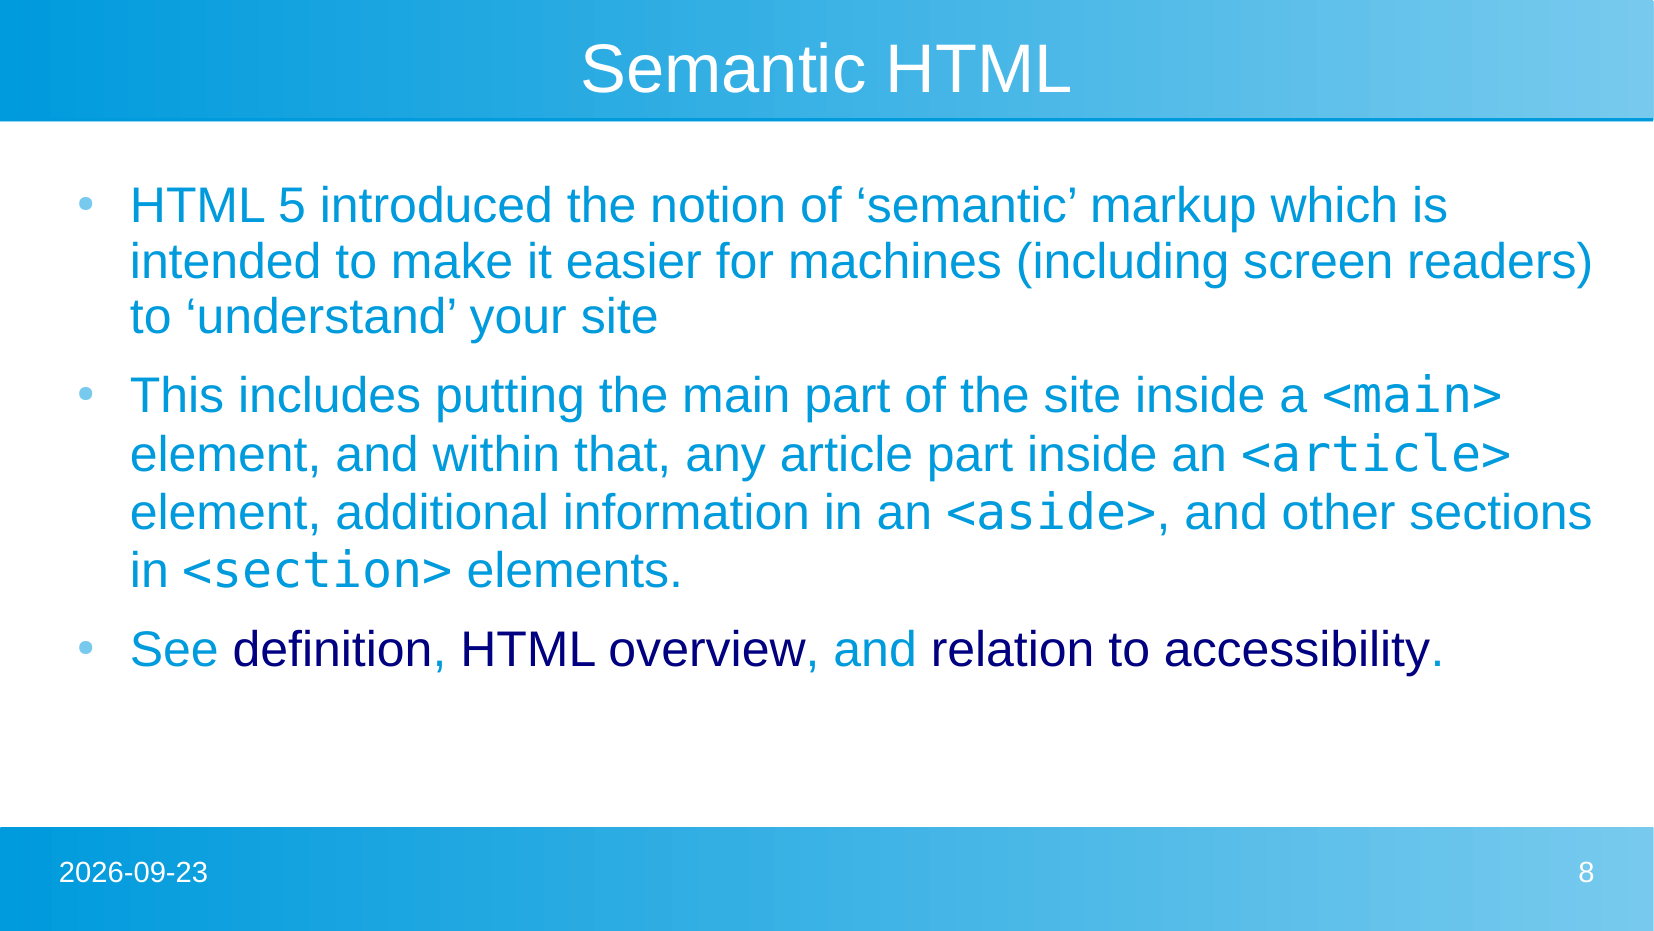

# Semantic HTML
HTML 5 introduced the notion of ‘semantic’ markup which is intended to make it easier for machines (including screen readers) to ‘understand’ your site
This includes putting the main part of the site inside a <main> element, and within that, any article part inside an <article> element, additional information in an <aside>, and other sections in <section> elements.
See definition, HTML overview, and relation to accessibility.
8